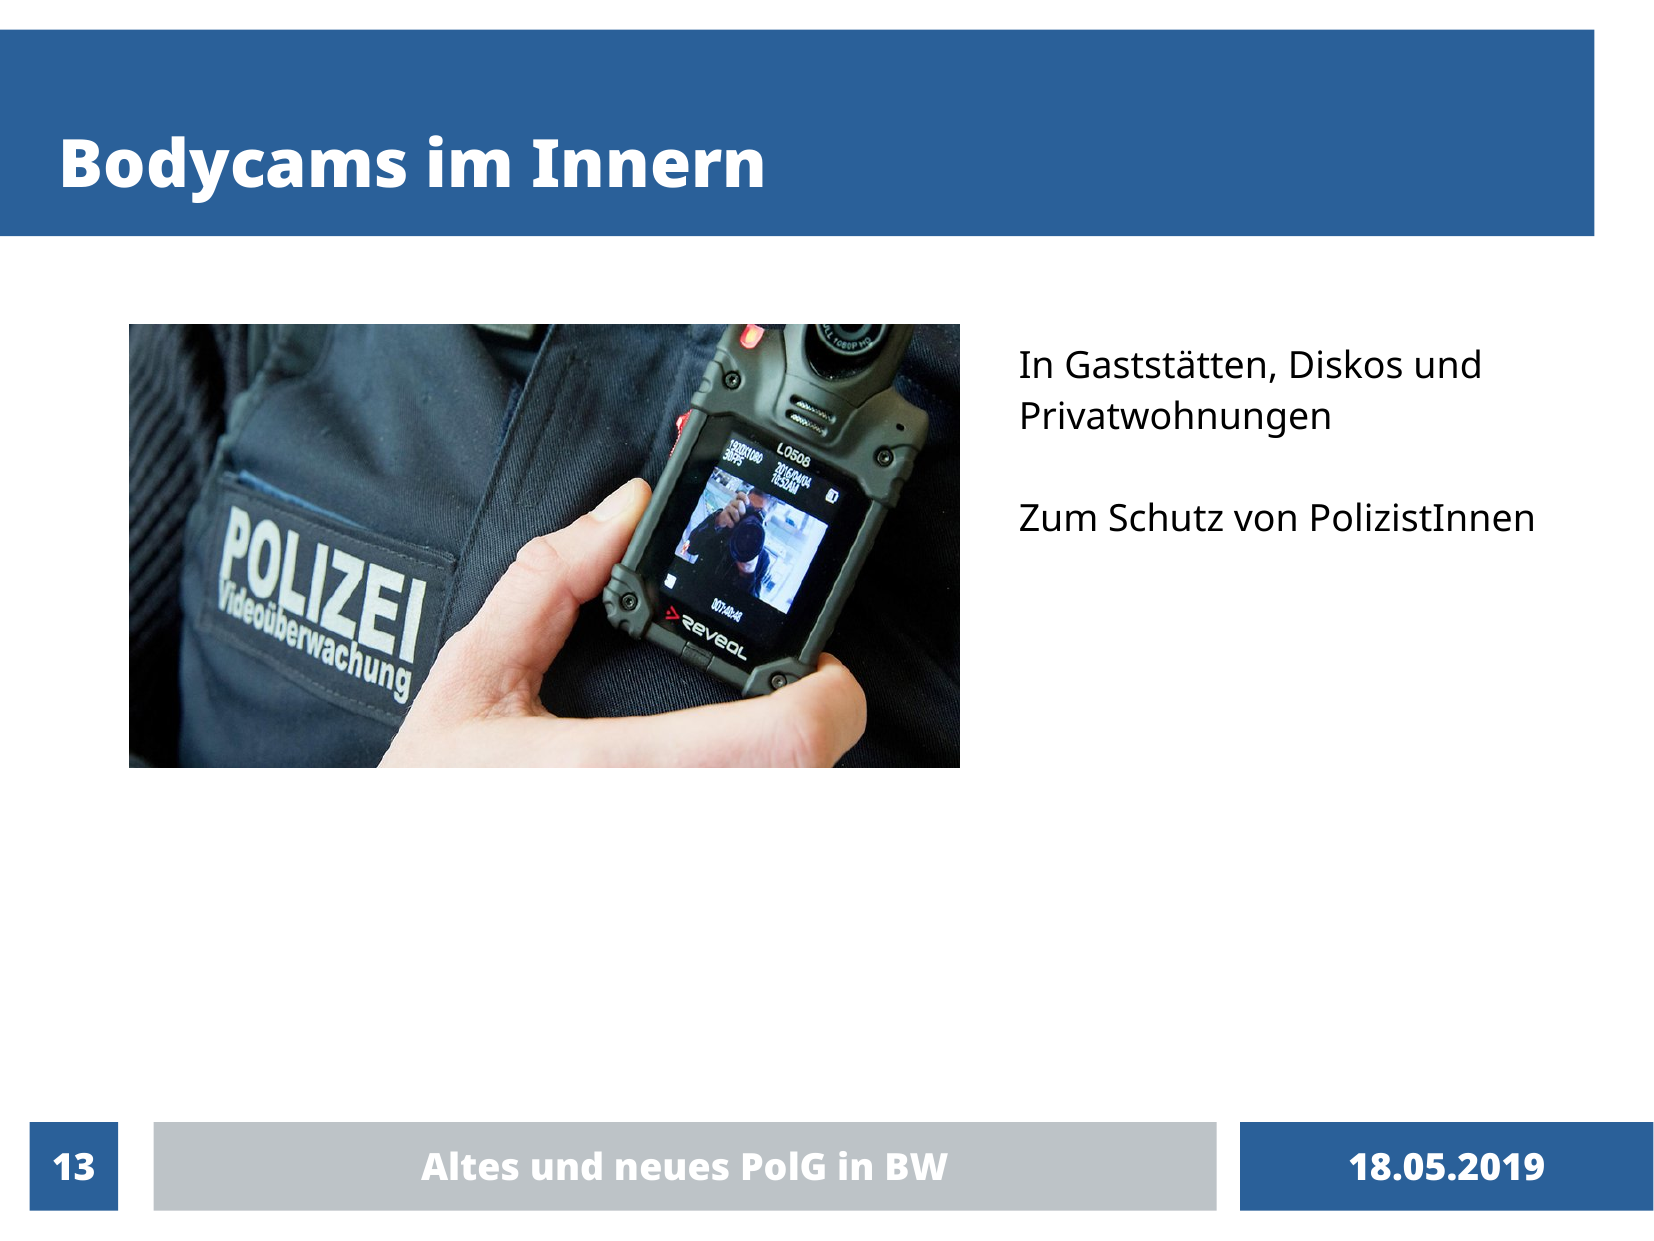

# Bodycams im Innern
In Gaststätten, Diskos und Privatwohnungen
Zum Schutz von PolizistInnen
13